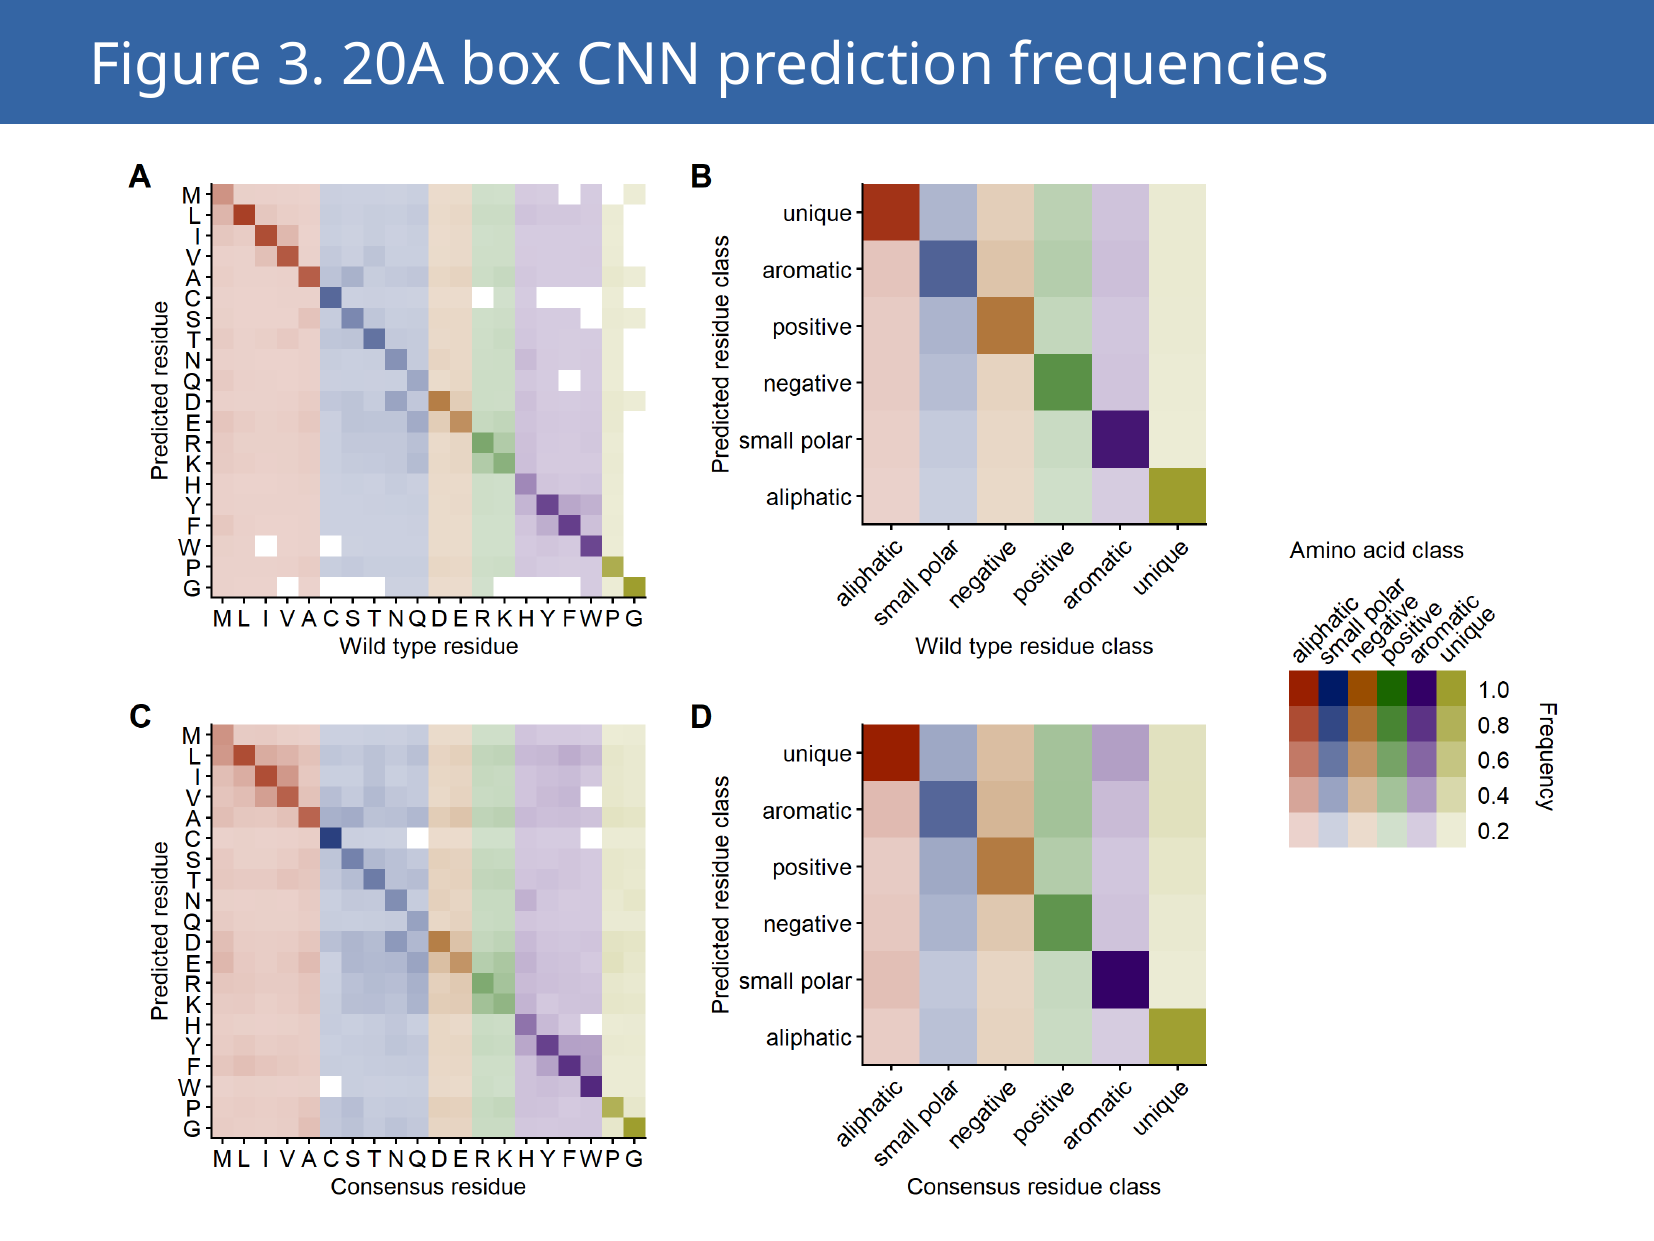

Figure 3. 20A box CNN prediction frequencies